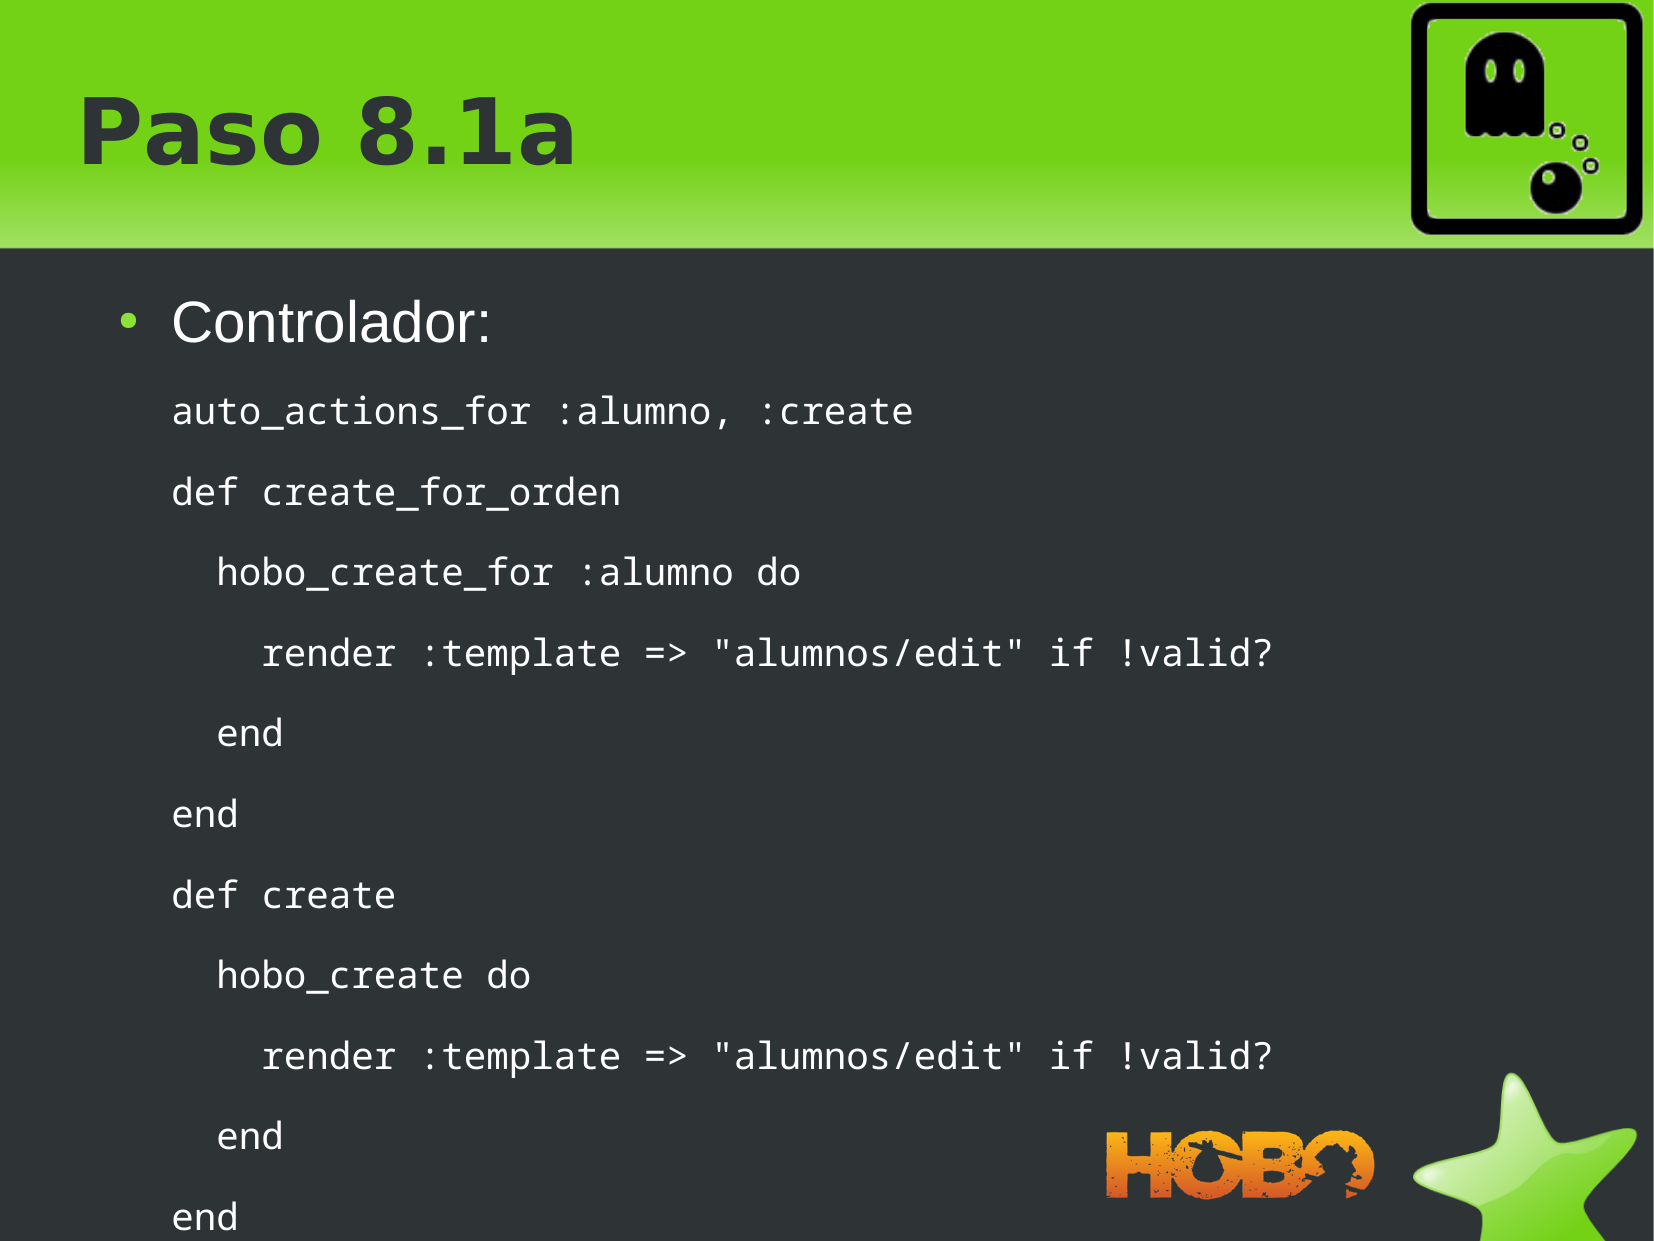

# Paso 8.1a
Controlador:
auto_actions_for :alumno, :create
def create_for_orden
 hobo_create_for :alumno do
 render :template => "alumnos/edit" if !valid?
 end
end
def create
 hobo_create do
 render :template => "alumnos/edit" if !valid?
 end
end